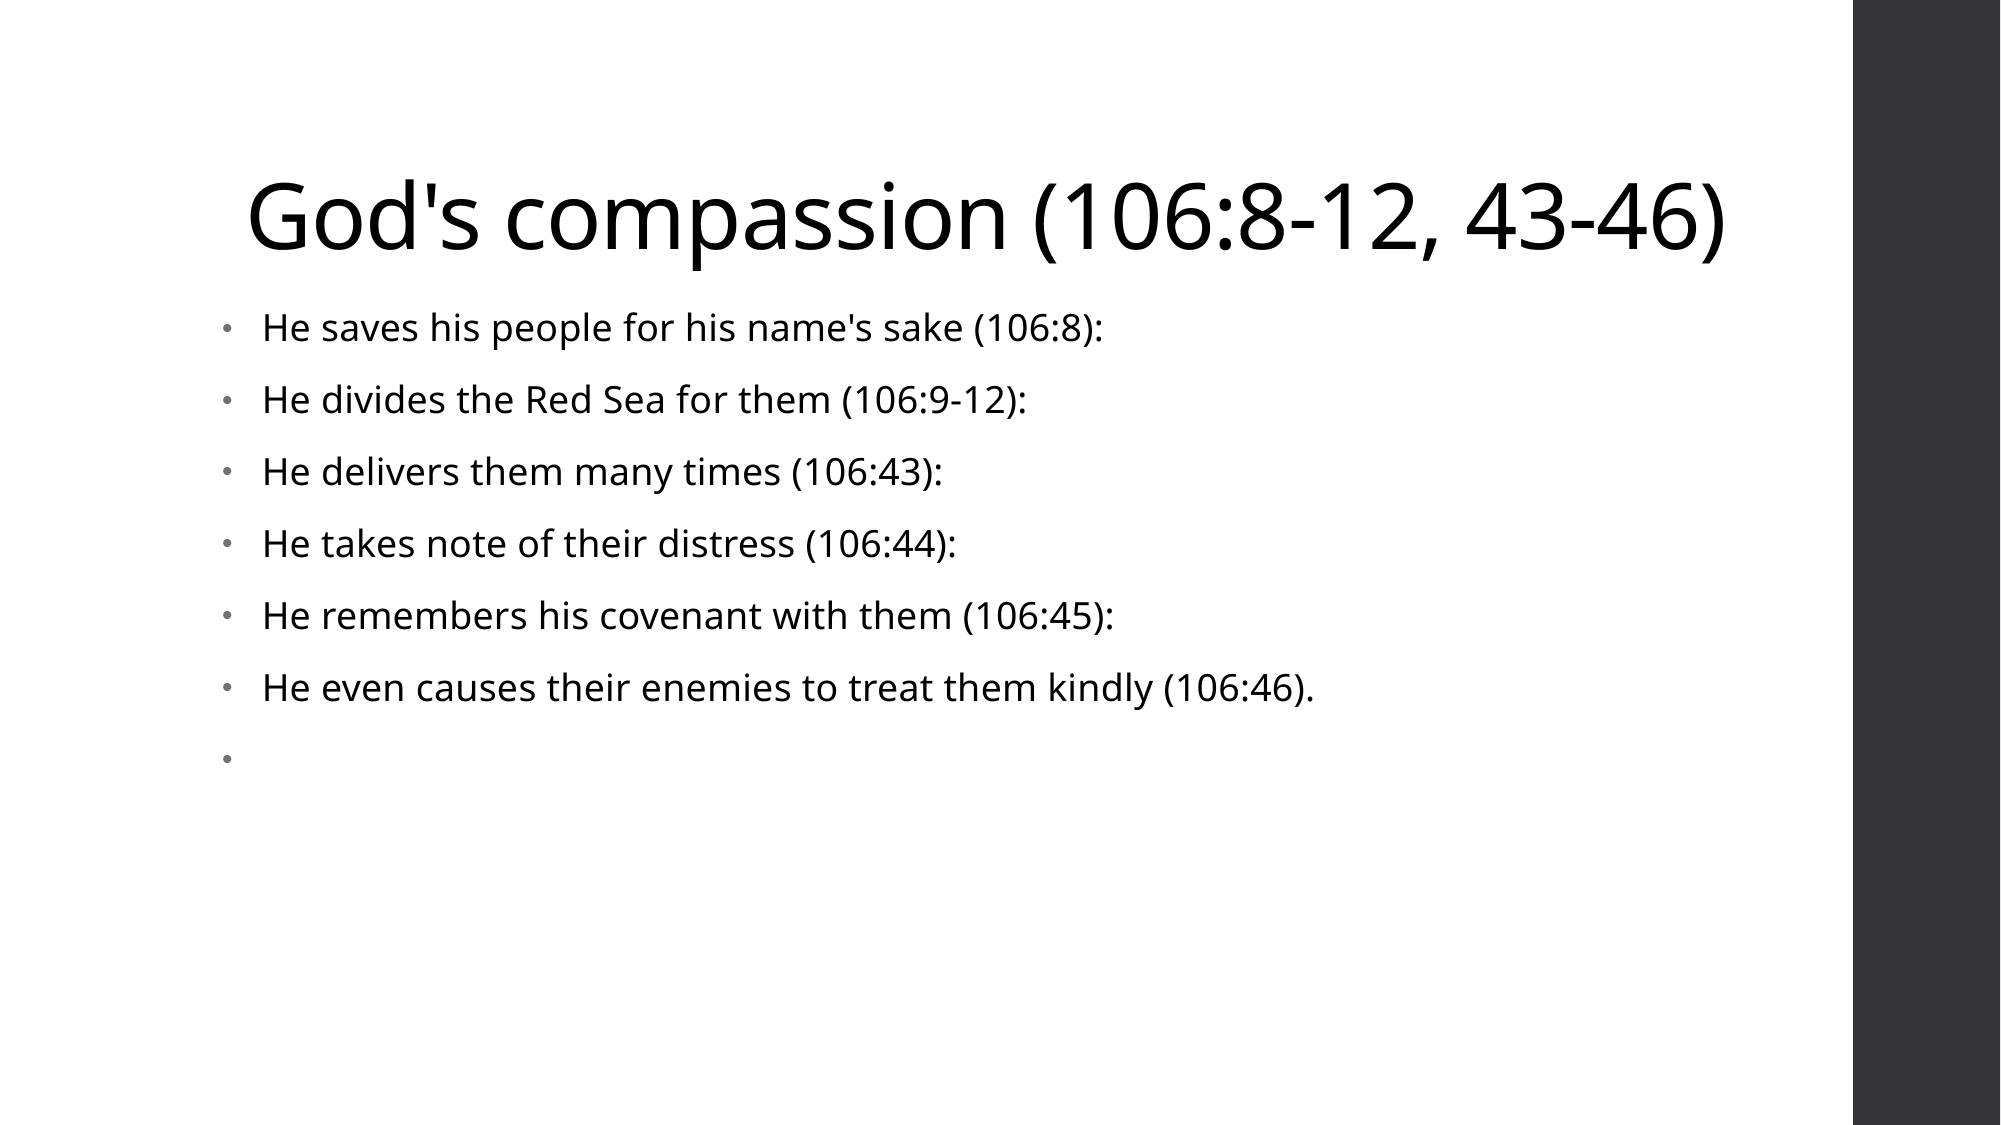

# God's compassion (106:8-12, 43-46)
 He saves his people for his name's sake (106:8):
 He divides the Red Sea for them (106:9-12):
 He delivers them many times (106:43):
 He takes note of their distress (106:44):
 He remembers his covenant with them (106:45):
 He even causes their enemies to treat them kindly (106:46).